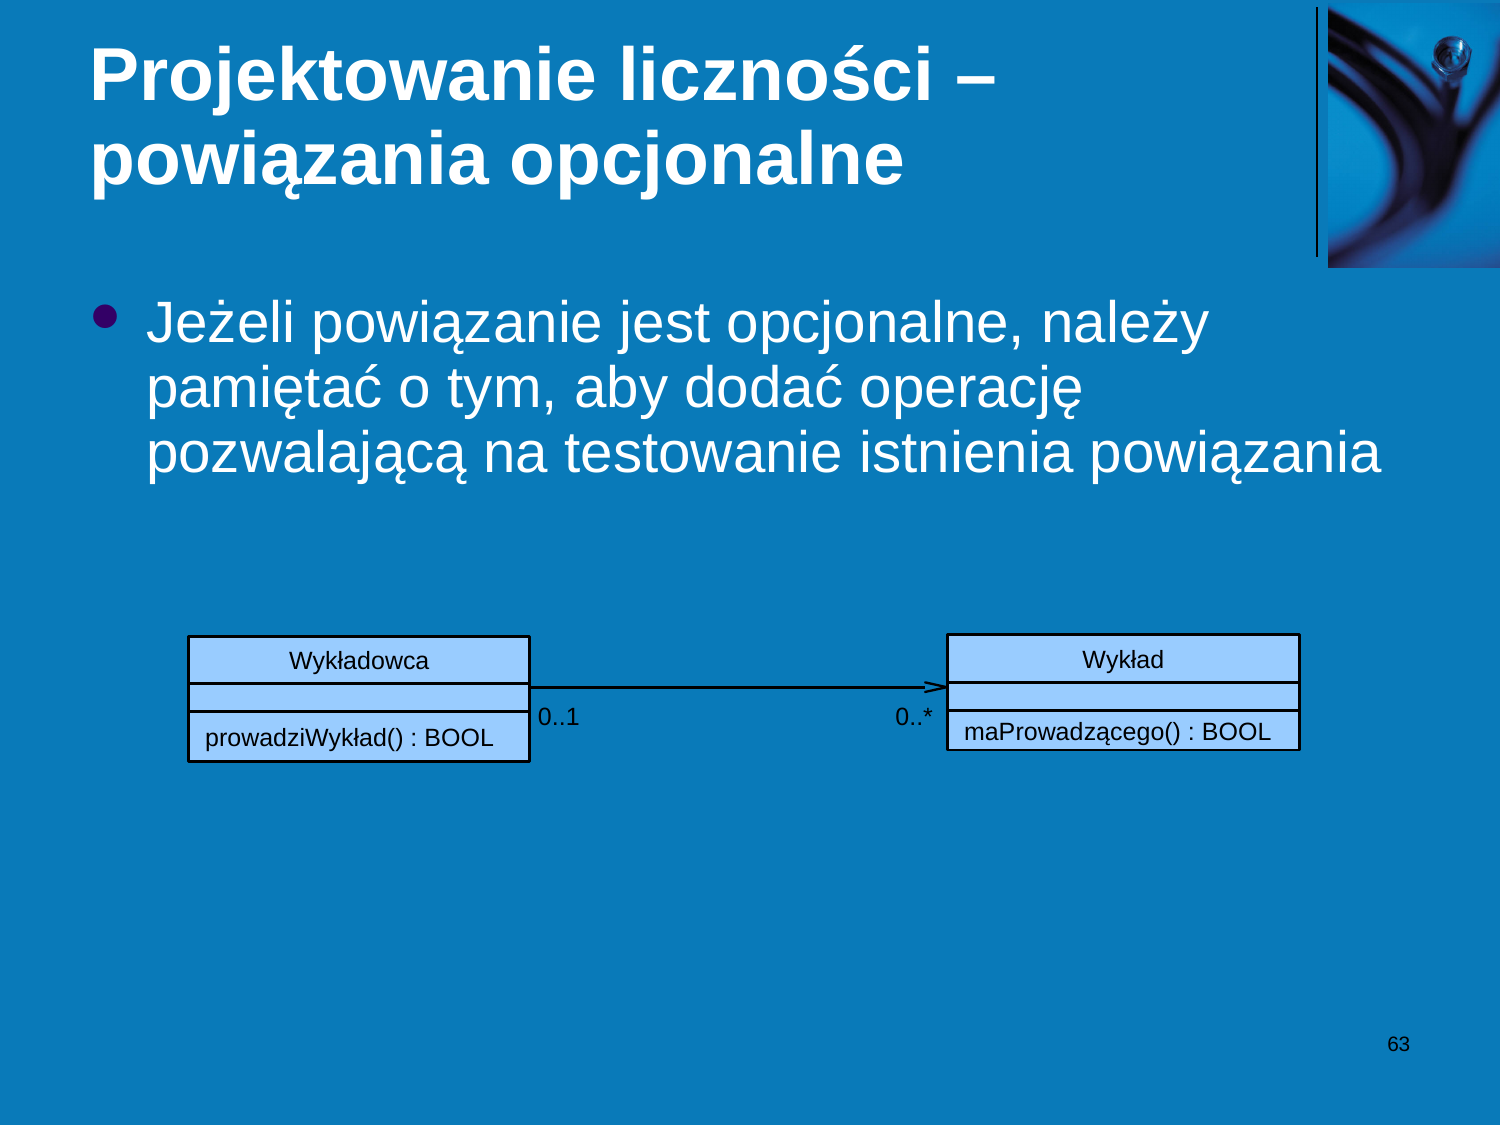

# Projektowanie liczności – powiązania opcjonalne
Jeżeli powiązanie jest opcjonalne, należy pamiętać o tym, aby dodać operację pozwalającą na testowanie istnienia powiązania
Wykład
maProwadzącego() : BOOL
Wykładowca
prowadziWykład() : BOOL
0..1
0..*
63